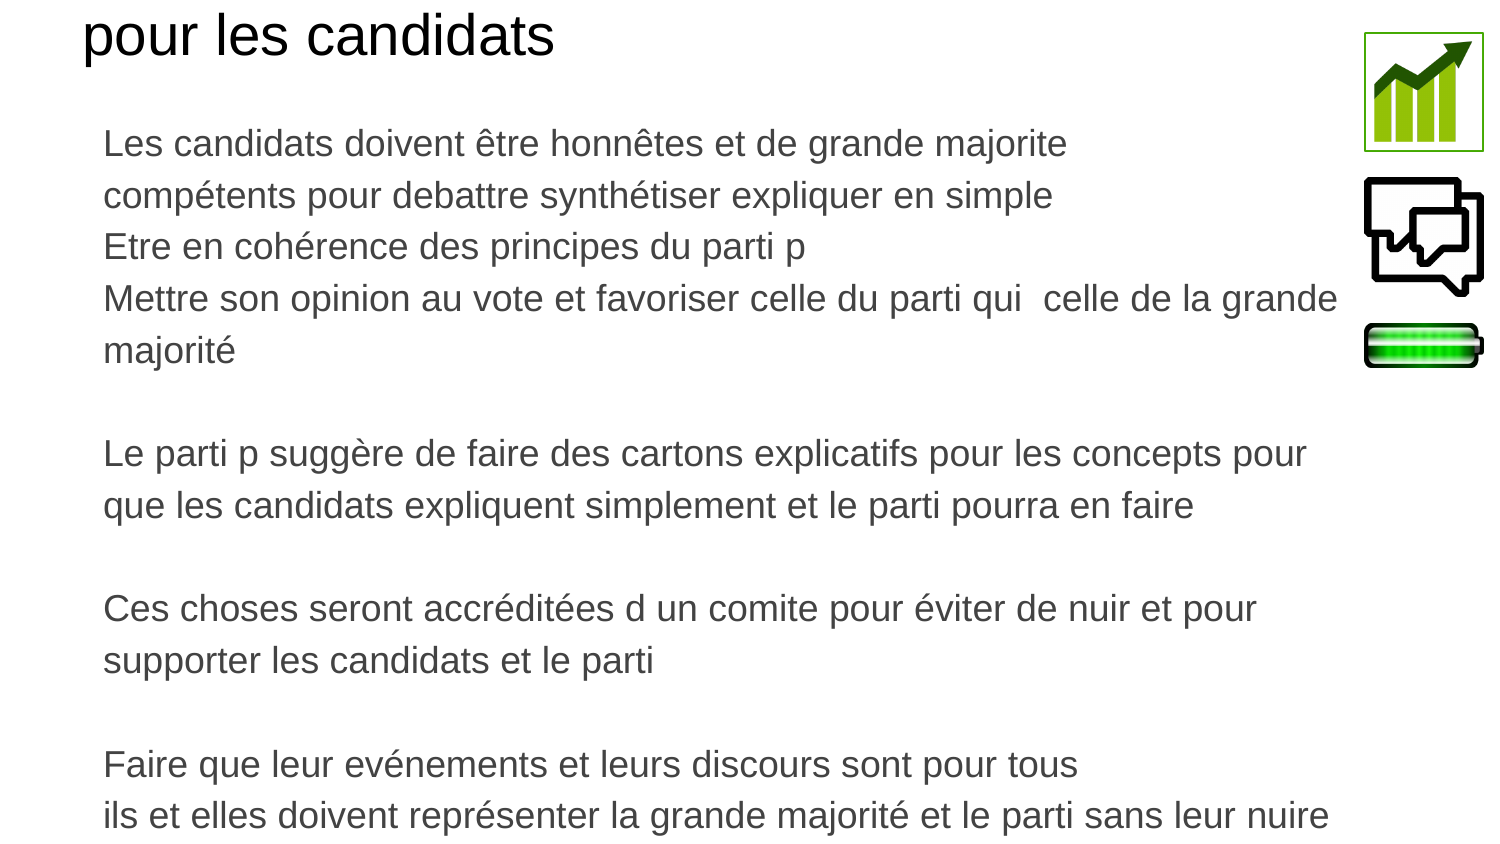

# pour les candidats
Les candidats doivent être honnêtes et de grande majorite
compétents pour debattre synthétiser expliquer en simple
Etre en cohérence des principes du parti p
Mettre son opinion au vote et favoriser celle du parti qui celle de la grande majorité
Le parti p suggère de faire des cartons explicatifs pour les concepts pour que les candidats expliquent simplement et le parti pourra en faire
Ces choses seront accréditées d un comite pour éviter de nuir et pour supporter les candidats et le parti
Faire que leur evénements et leurs discours sont pour tous
ils et elles doivent représenter la grande majorité et le parti sans leur nuire